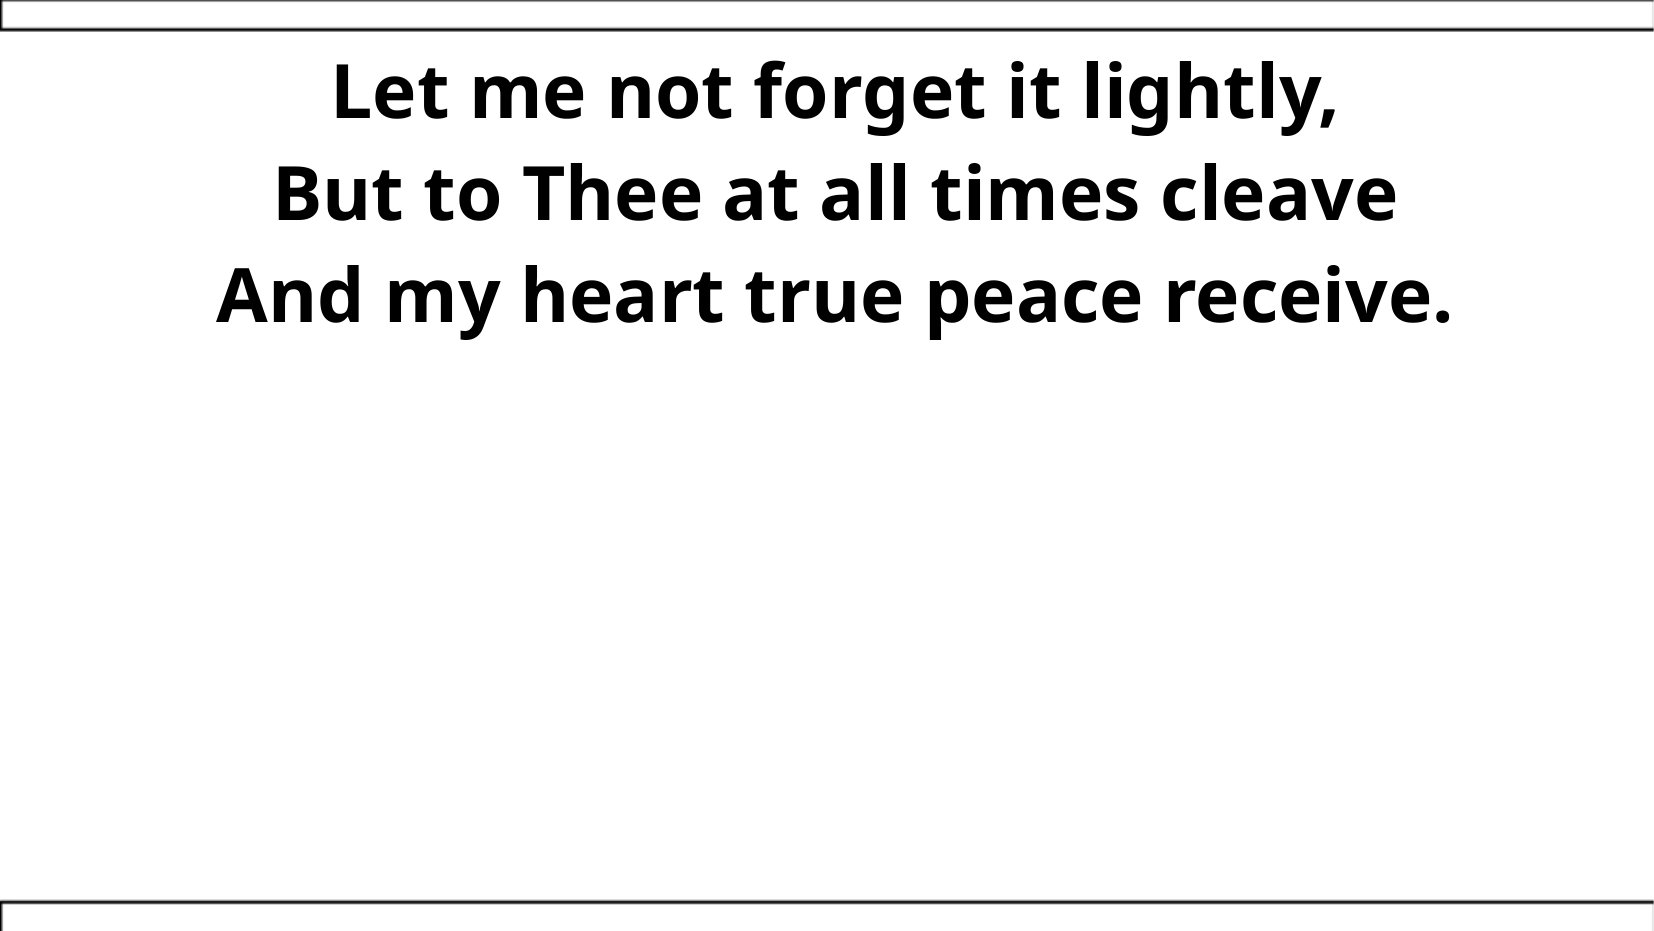

Let me not forget it lightly,
But to Thee at all times cleave
And my heart true peace receive.